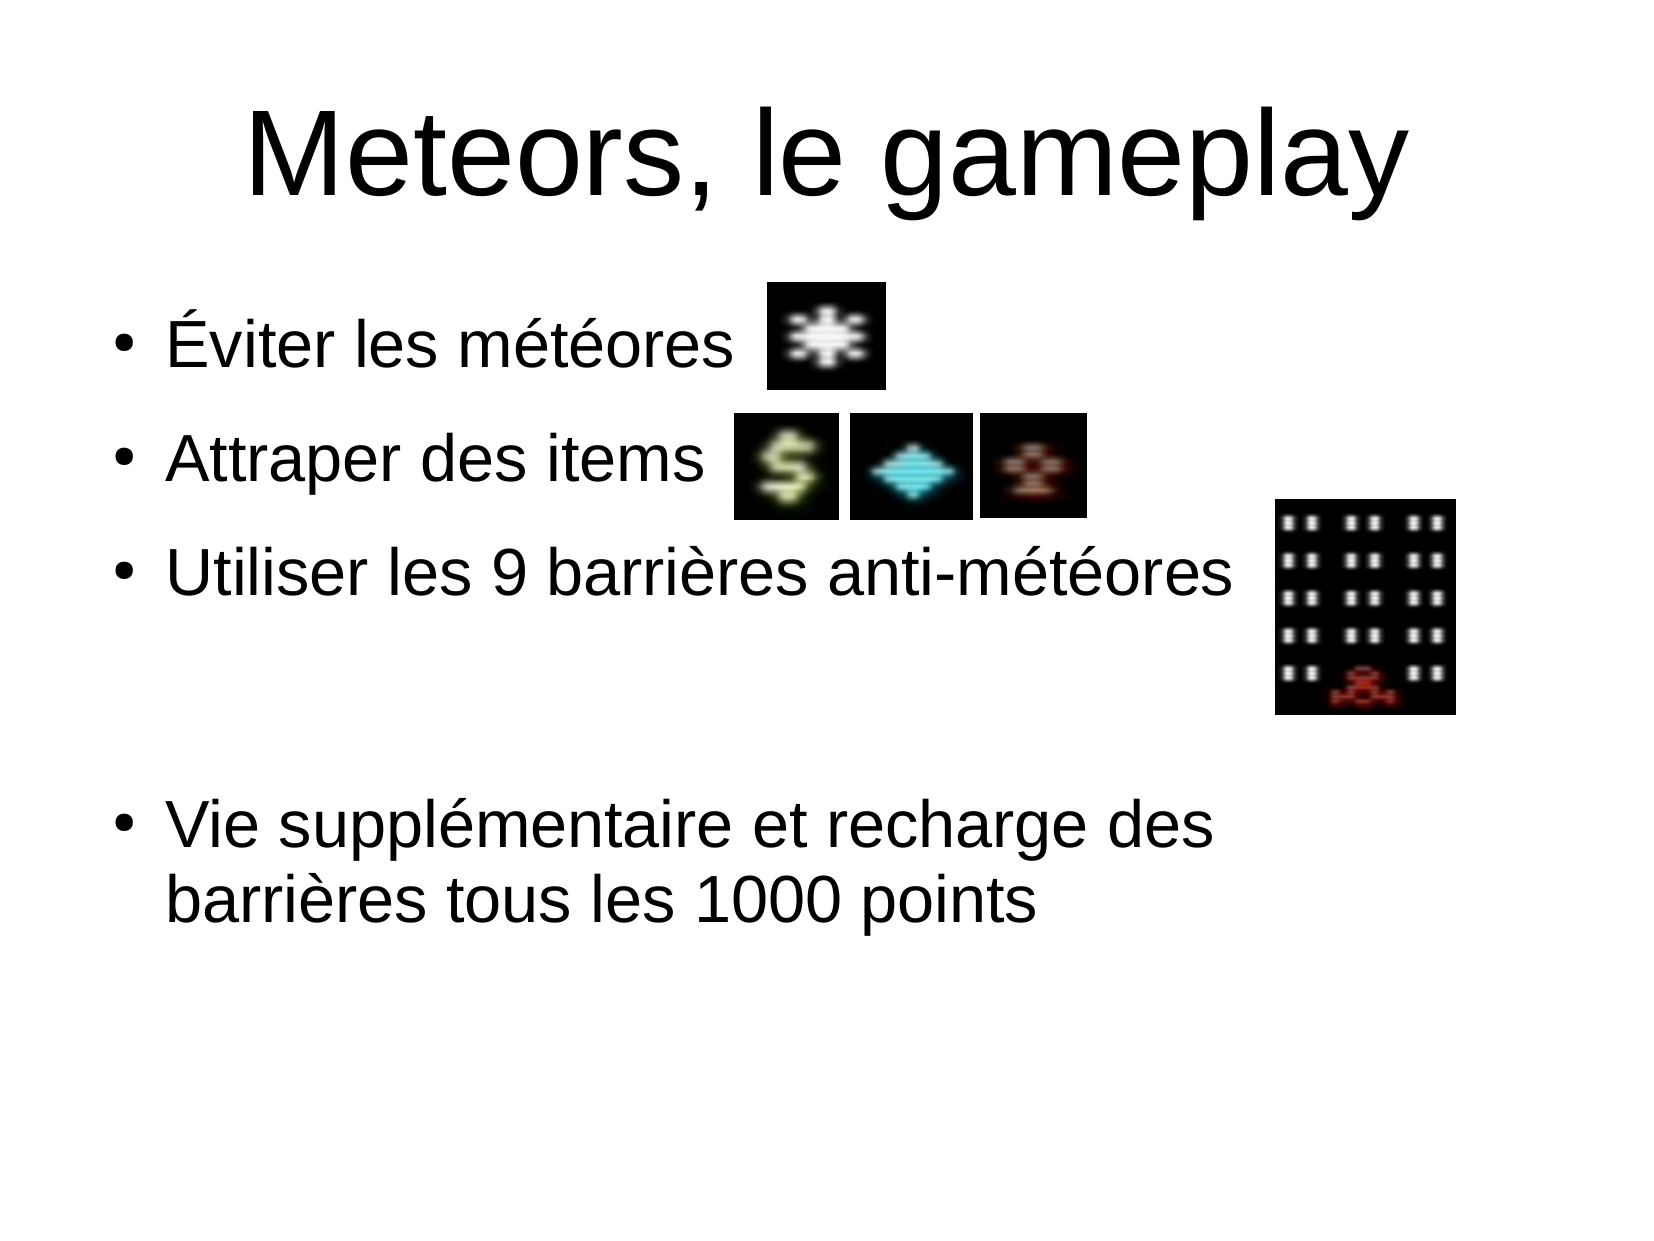

Meteors, le gameplay
# Éviter les météores
Attraper des items
Utiliser les 9 barrières anti-météores
Vie supplémentaire et recharge des barrières tous les 1000 points